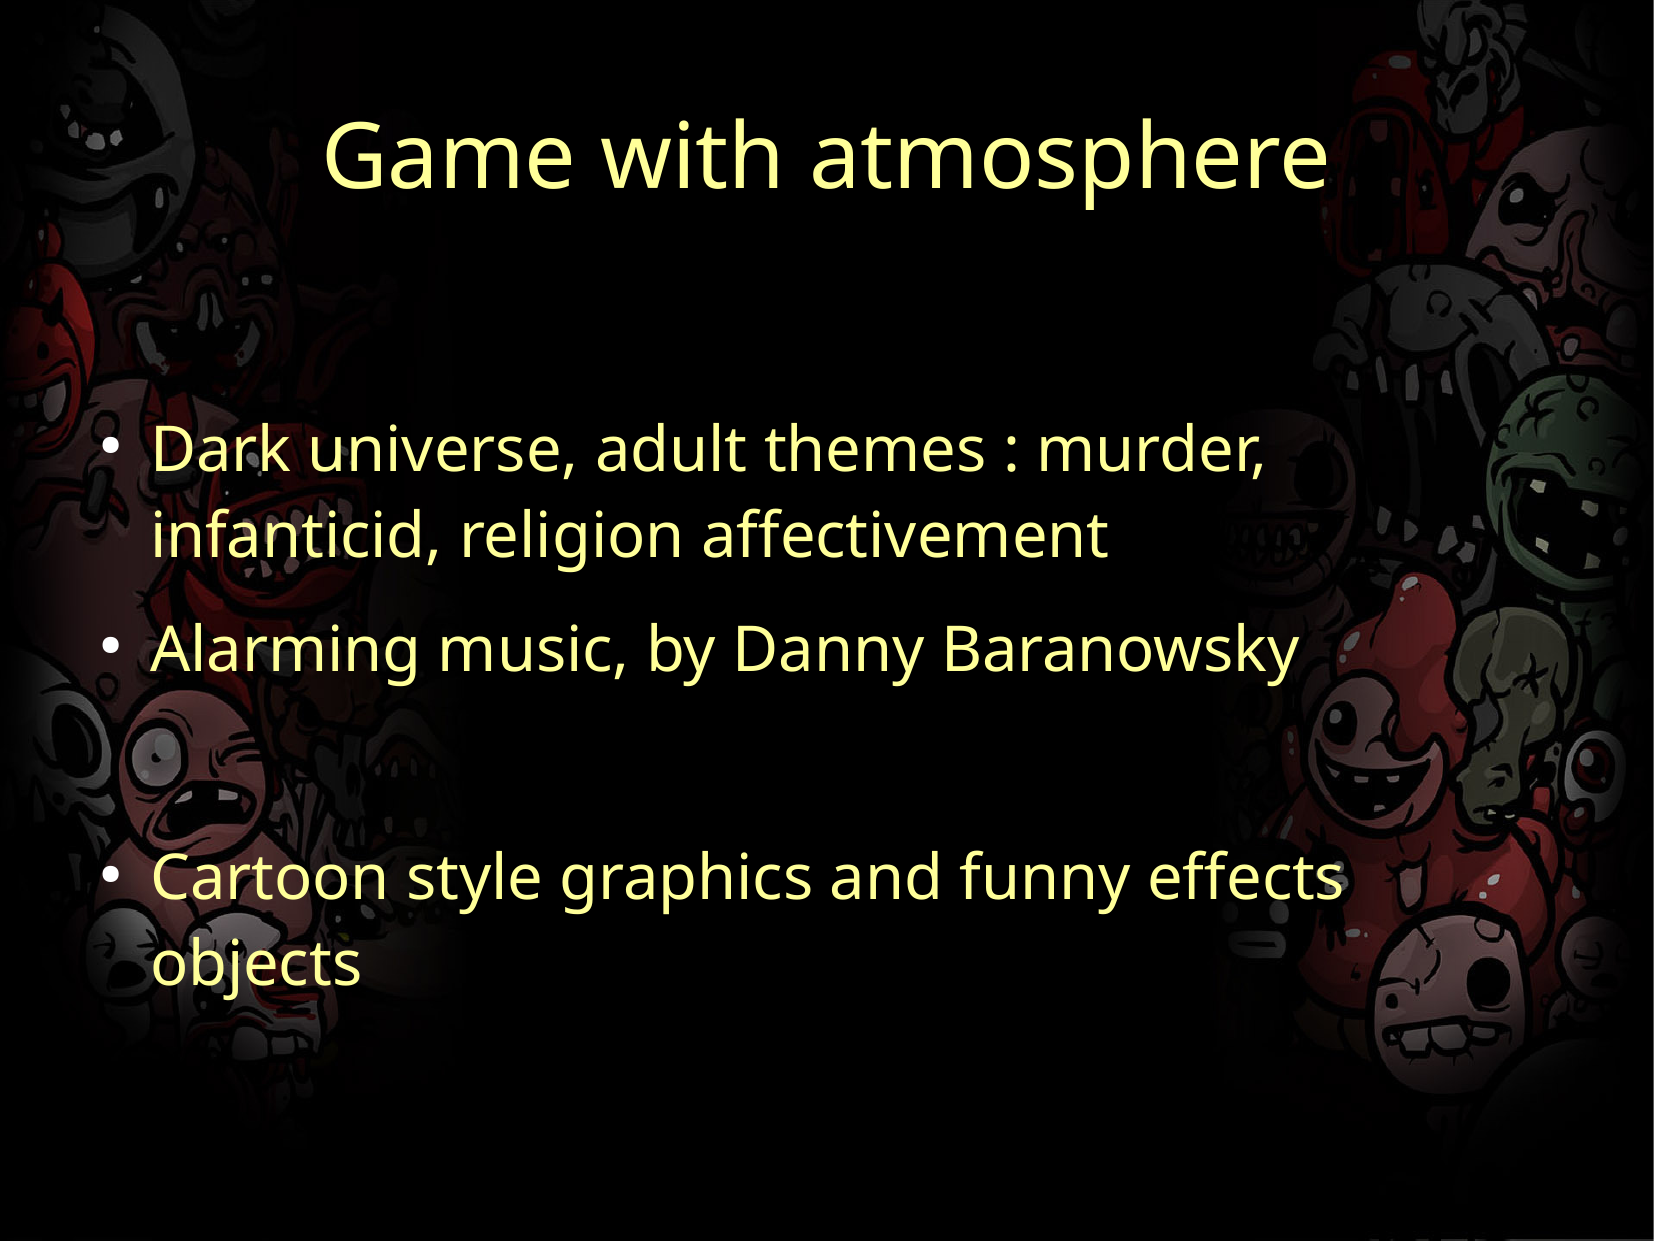

# Game with atmosphere
Dark universe, adult themes : murder, infanticid, religion affectivement
Alarming music, by Danny Baranowsky
Cartoon style graphics and funny effects objects